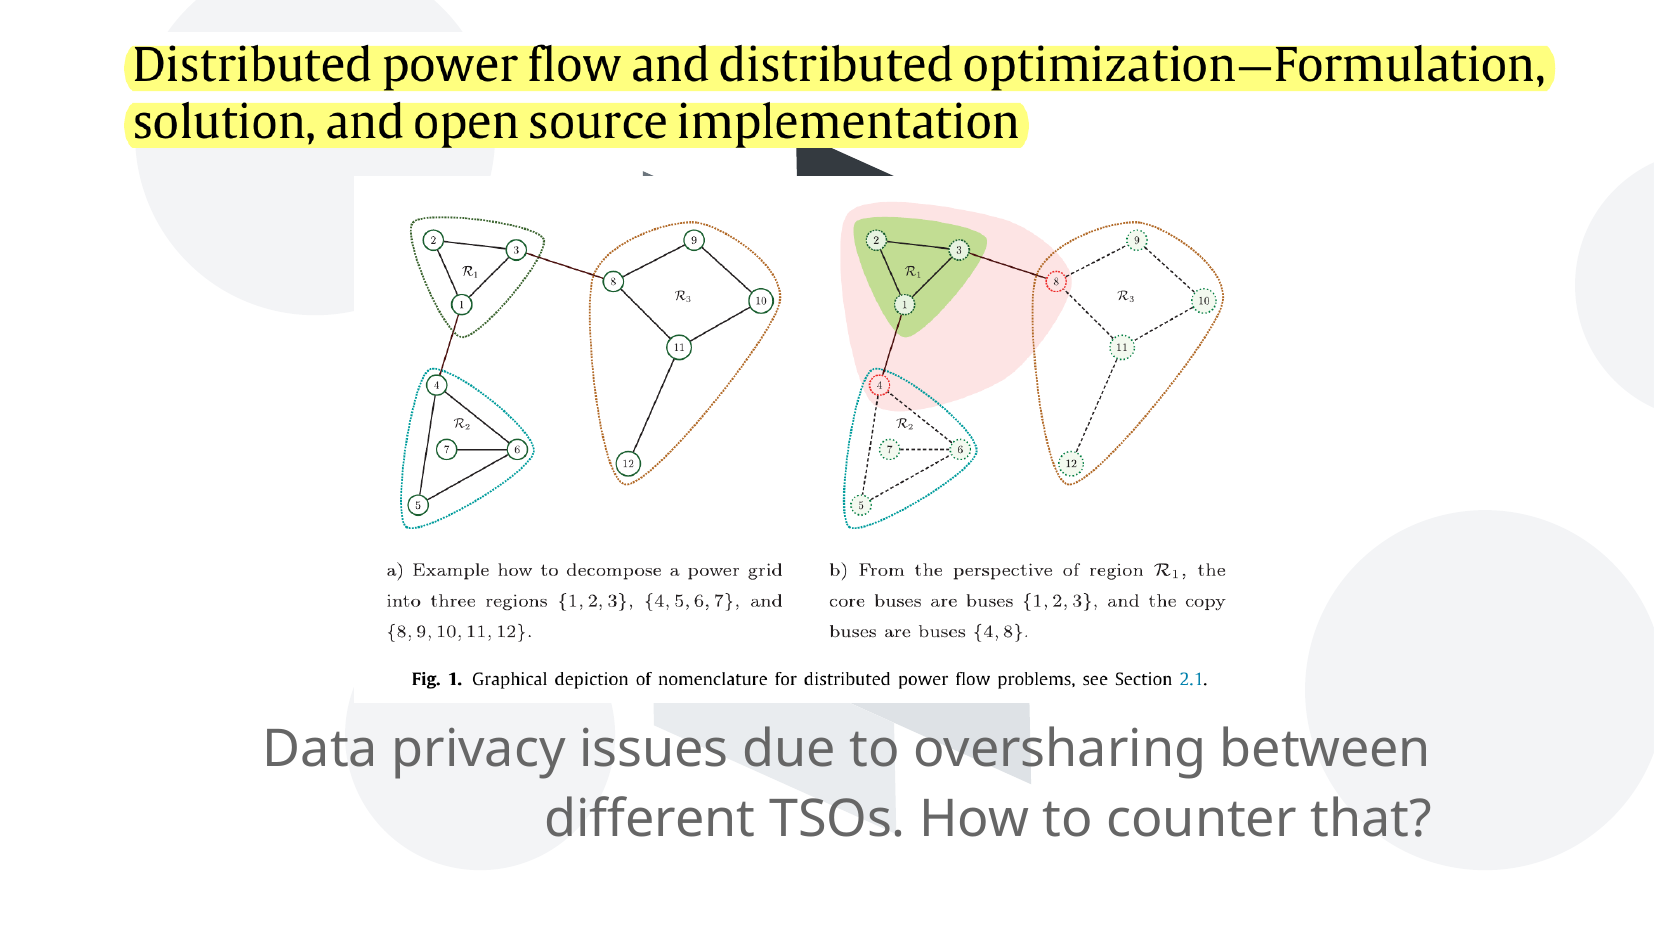

Data privacy issues due to oversharing between different TSOs. How to counter that?